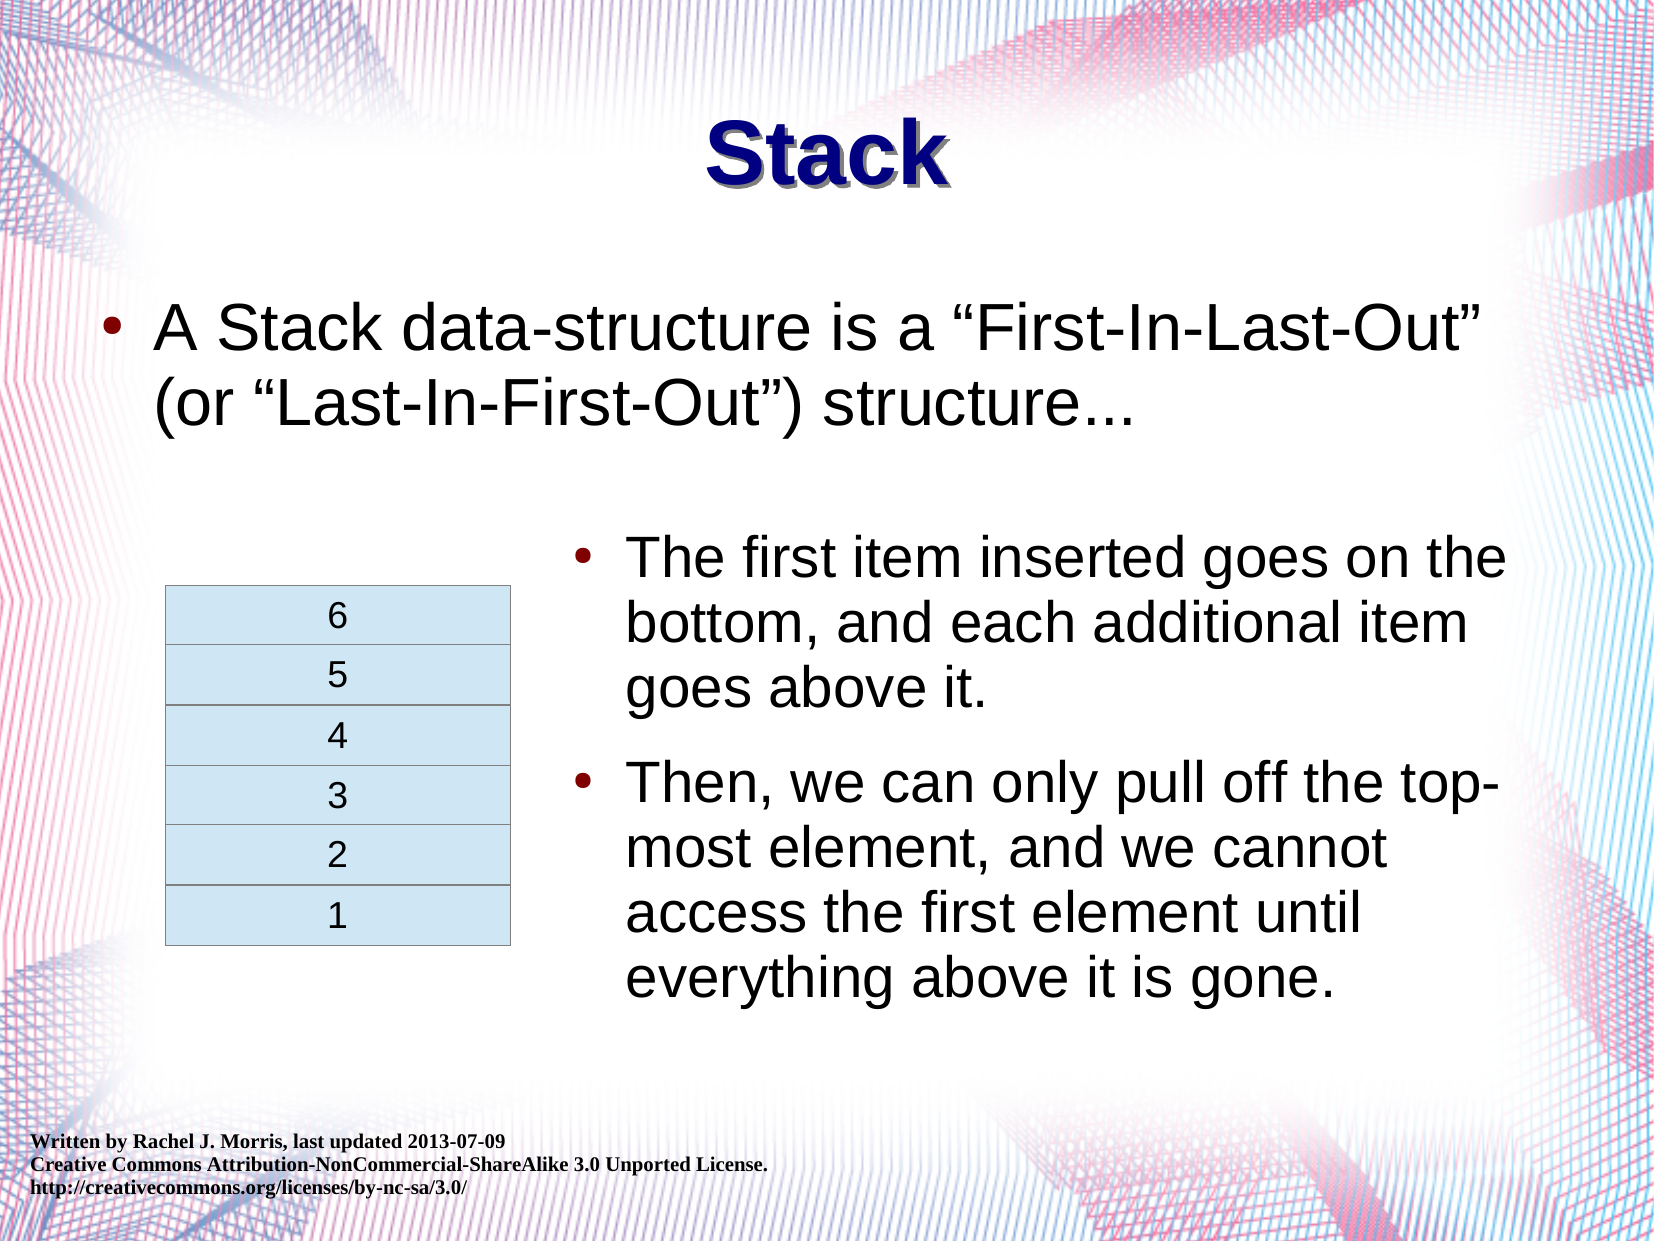

# Stack
A Stack data-structure is a “First-In-Last-Out” (or “Last-In-First-Out”) structure...
The first item inserted goes on the bottom, and each additional item goes above it.
Then, we can only pull off the top-most element, and we cannot access the first element until everything above it is gone.
6
5
4
3
2
1